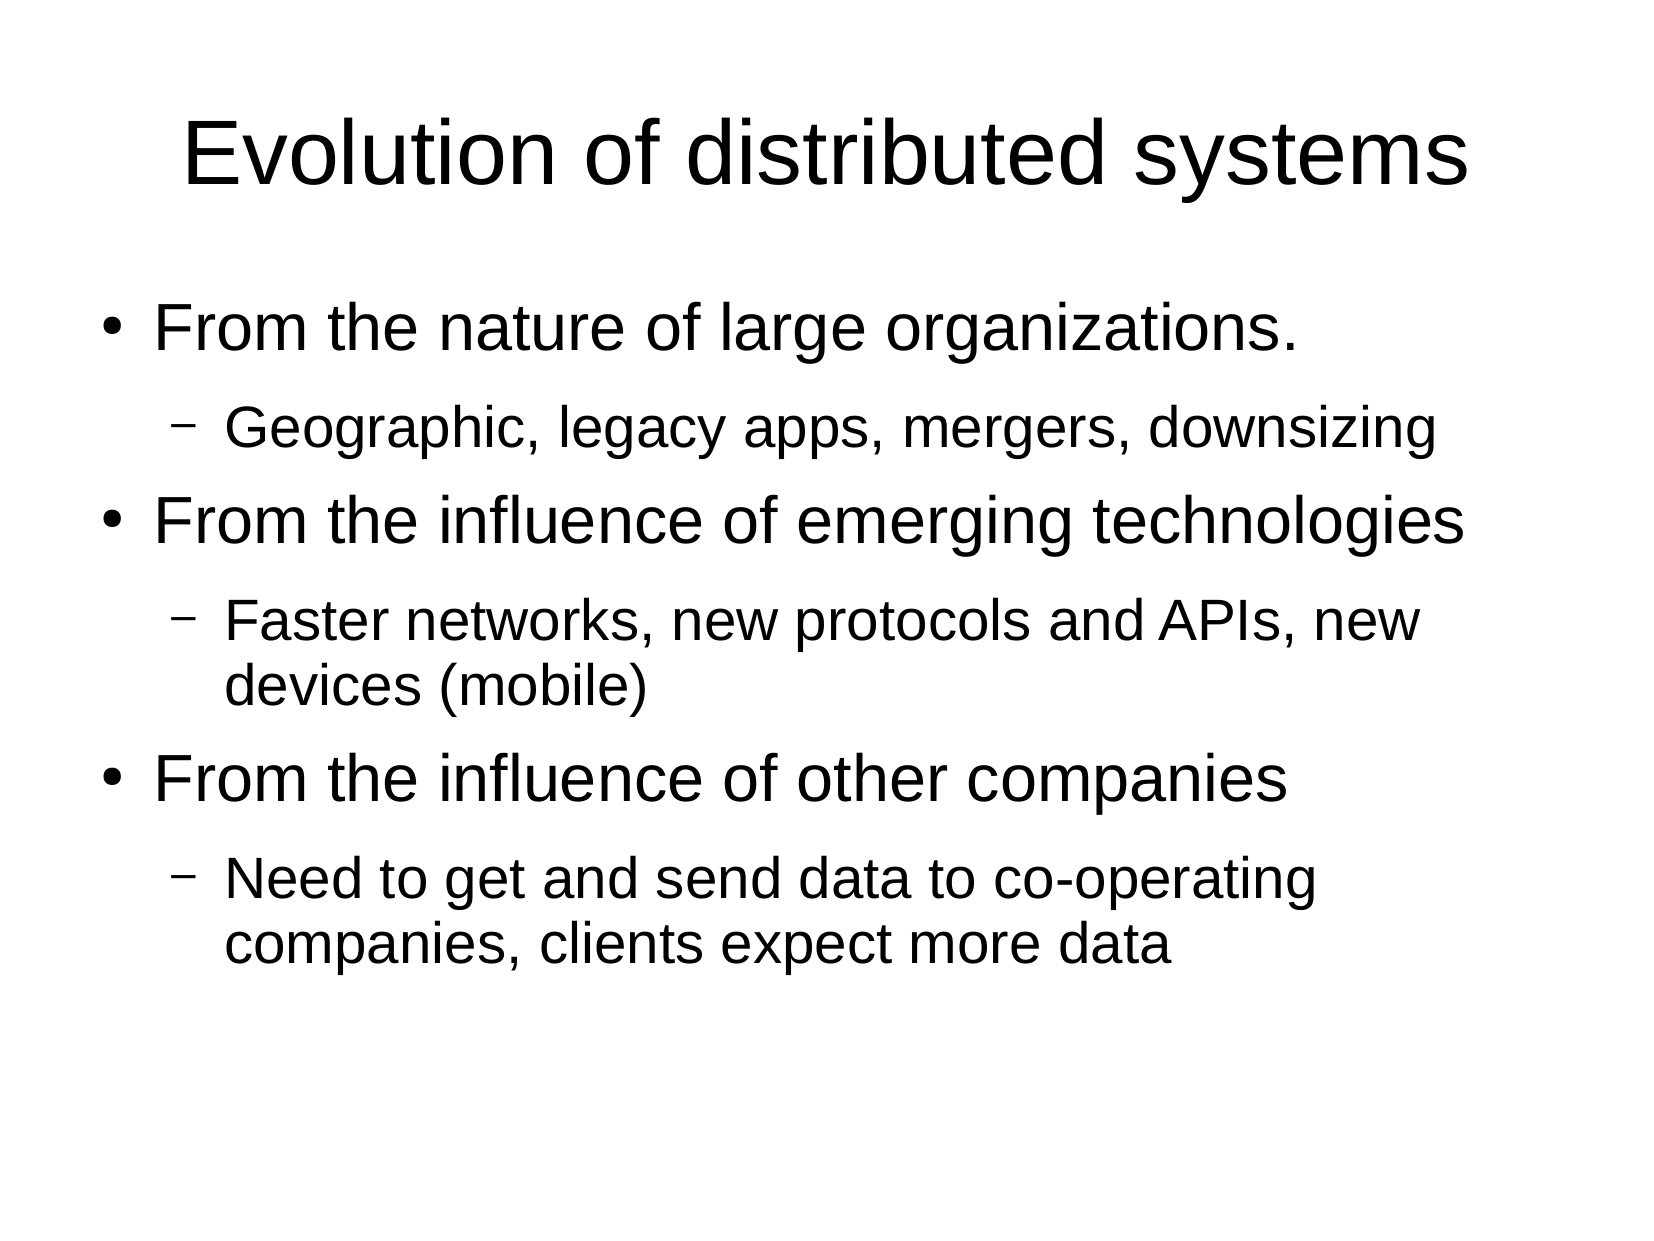

# Evolution of distributed systems
From the nature of large organizations.
Geographic, legacy apps, mergers, downsizing
From the influence of emerging technologies
Faster networks, new protocols and APIs, new devices (mobile)
From the influence of other companies
Need to get and send data to co-operating companies, clients expect more data